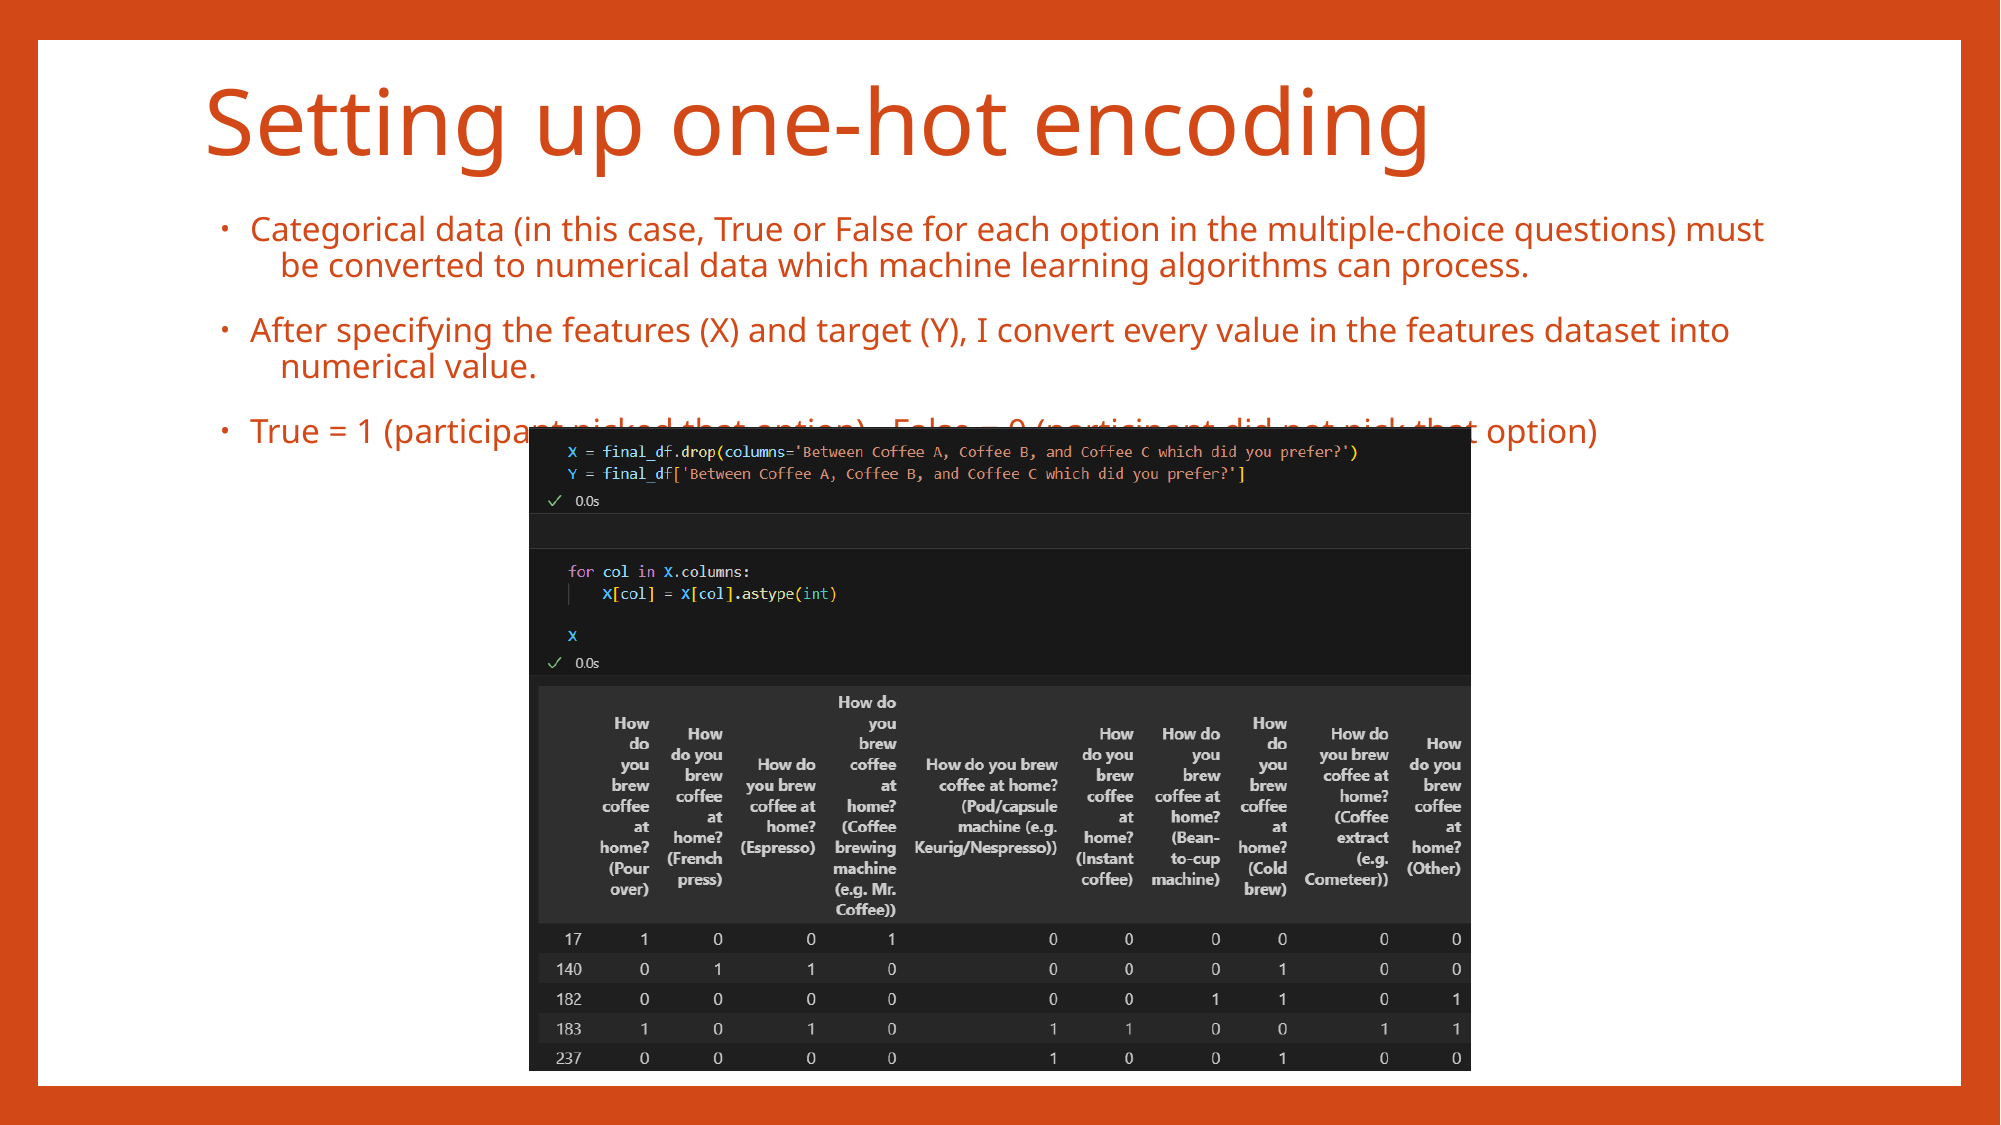

# Setting up one-hot encoding
Categorical data (in this case, True or False for each option in the multiple-choice questions) must be converted to numerical data which machine learning algorithms can process.
After specifying the features (X) and target (Y), I convert every value in the features dataset into numerical value.
True = 1 (participant picked that option) , False = 0 (participant did not pick that option)